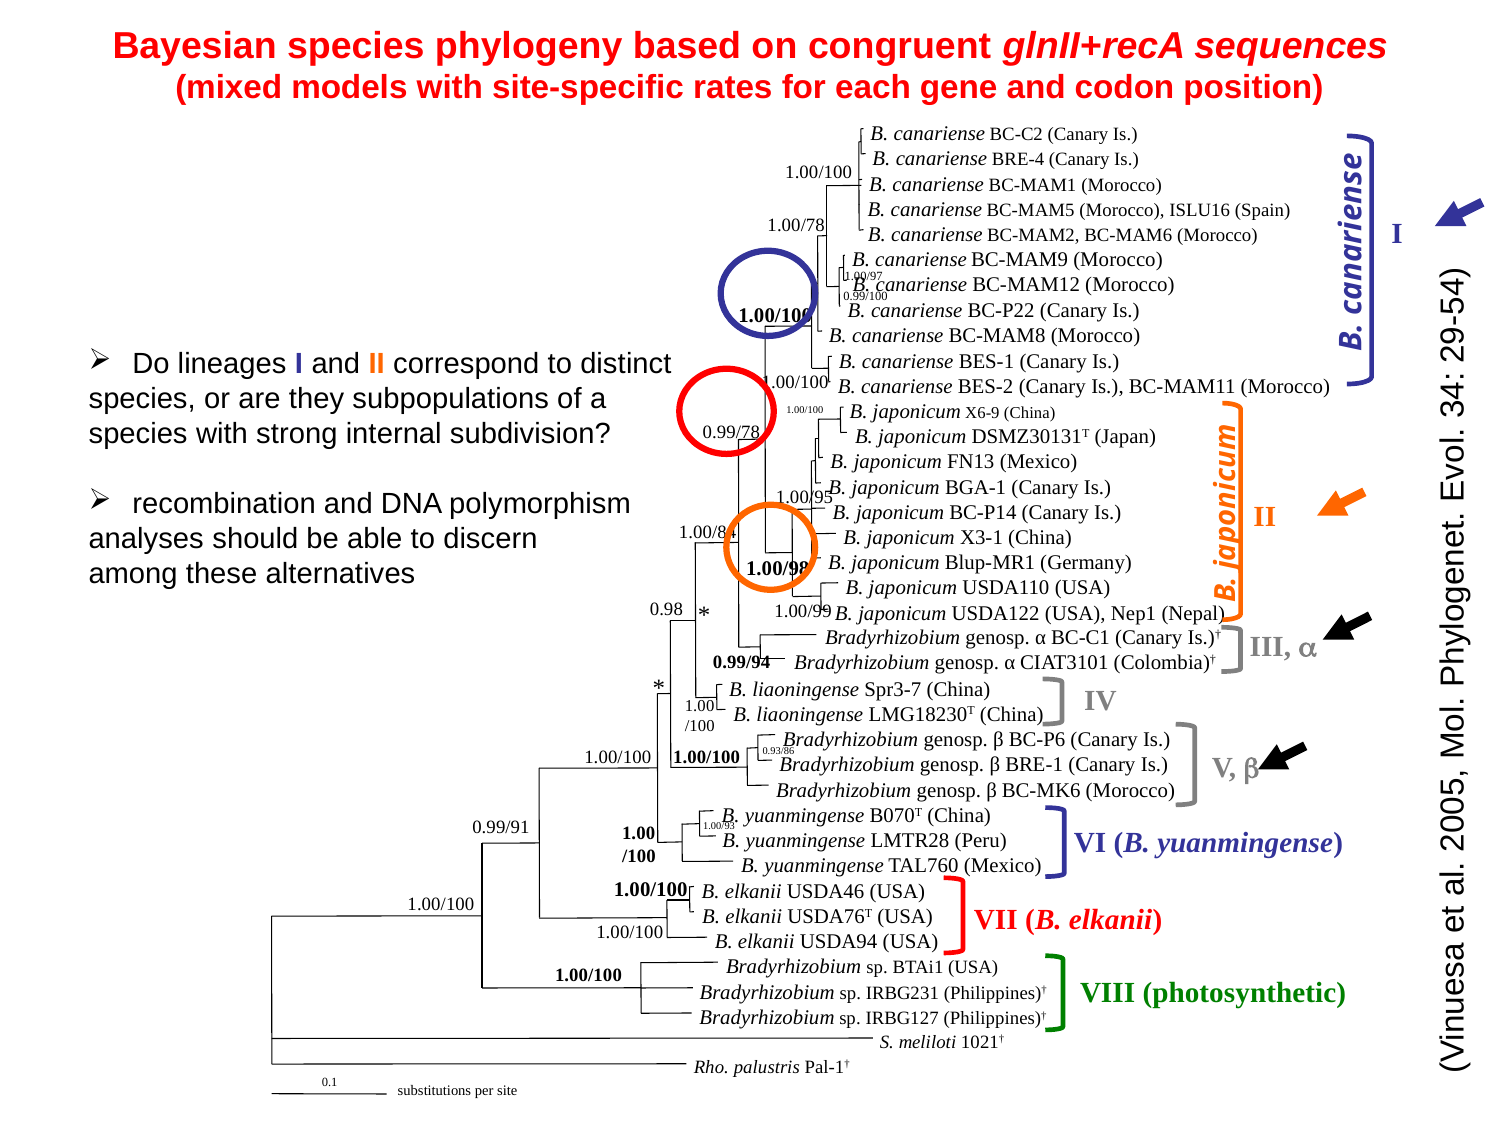

Bayesian species phylogeny based on congruent glnII+recA sequences
(mixed models with site-specific rates for each gene and codon position)
B. canariense BC-C2 (Canary Is.)
B. canariense BRE-4 (Canary Is.)
1.00/100
B. canariense BC-MAM1 (Morocco)
B. canariense BC-MAM5 (Morocco), ISLU16 (Spain)
I
1.00/78
B. canariense BC-MAM2, BC-MAM6 (Morocco)
B. canariense BC-MAM9 (Morocco)
1.00/97
B. canariense BC-MAM12 (Morocco)
0.99/100
B. canariense BC-P22 (Canary Is.)
1.00/100
B. canariense BC-MAM8 (Morocco)
B. canariense BES-1 (Canary Is.)
1.00/100
B. canariense BES-2 (Canary Is.), BC-MAM11 (Morocco)
B. japonicum X6-9 (China)
1.00/100
0.99/78
B. japonicum DSMZ30131T (Japan)
B. japonicum FN13 (Mexico)
B. japonicum BGA-1 (Canary Is.)
1.00/95
II
B. japonicum BC-P14 (Canary Is.)
1.00/84
B. japonicum X3-1 (China)
B. japonicum Blup-MR1 (Germany)
1.00/98
B. japonicum USDA110 (USA)
0.98
1.00/99
*
B. japonicum USDA122 (USA), Nep1 (Nepal)
III, a
Bradyrhizobium genosp. α BC-C1 (Canary Is.)†
Bradyrhizobium genosp. α CIAT3101 (Colombia)†
0.99/94
*
IV
B. liaoningense Spr3-7 (China)
1.00
/100
B. liaoningense LMG18230T (China)
Bradyrhizobium genosp. β BC-P6 (Canary Is.)
V, b
0.93/86
1.00/100
1.00/100
Bradyrhizobium genosp. β BRE-1 (Canary Is.)
Bradyrhizobium genosp. β BC-MK6 (Morocco)
B. yuanmingense B070T (China)
0.99/91
VI (B. yuanmingense)
1.00/93
1.00
/100
B. yuanmingense LMTR28 (Peru)
B. yuanmingense TAL760 (Mexico)
1.00/100
B. elkanii USDA46 (USA)
1.00/100
VII (B. elkanii)
B. elkanii USDA76T (USA)
1.00/100
B. elkanii USDA94 (USA)
Bradyrhizobium sp. BTAi1 (USA)
1.00/100
VIII (photosynthetic)
Bradyrhizobium sp. IRBG231 (Philippines)†
Bradyrhizobium sp. IRBG127 (Philippines)†
S. meliloti 1021†
Rho. palustris Pal-1†
0.1
substitutions per site
B. canariense
 Do lineages I and II correspond to distinct
species, or are they subpopulations of a
species with strong internal subdivision?
 recombination and DNA polymorphism
analyses should be able to discern
among these alternatives
B. japonicum
(Vinuesa et al. 2005, Mol. Phylogenet. Evol. 34: 29-54)